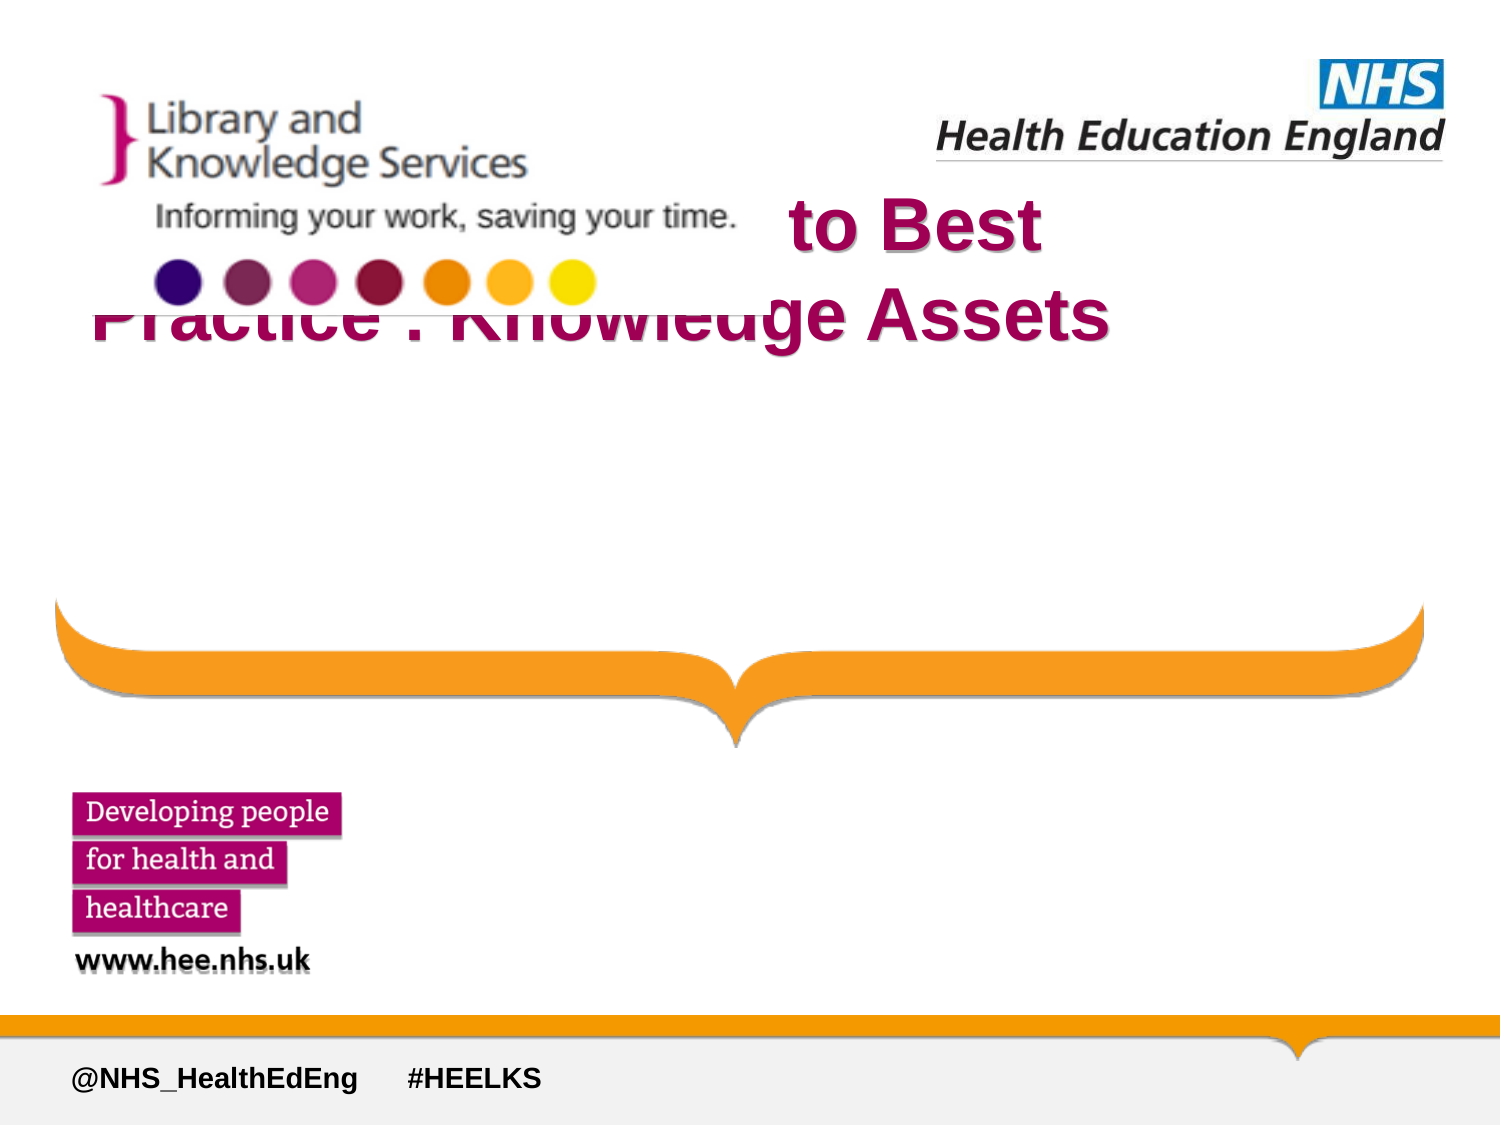

# Connecting People to Best Practice : Knowledge Assets
@NHS_HealthEdEng #HEELKS